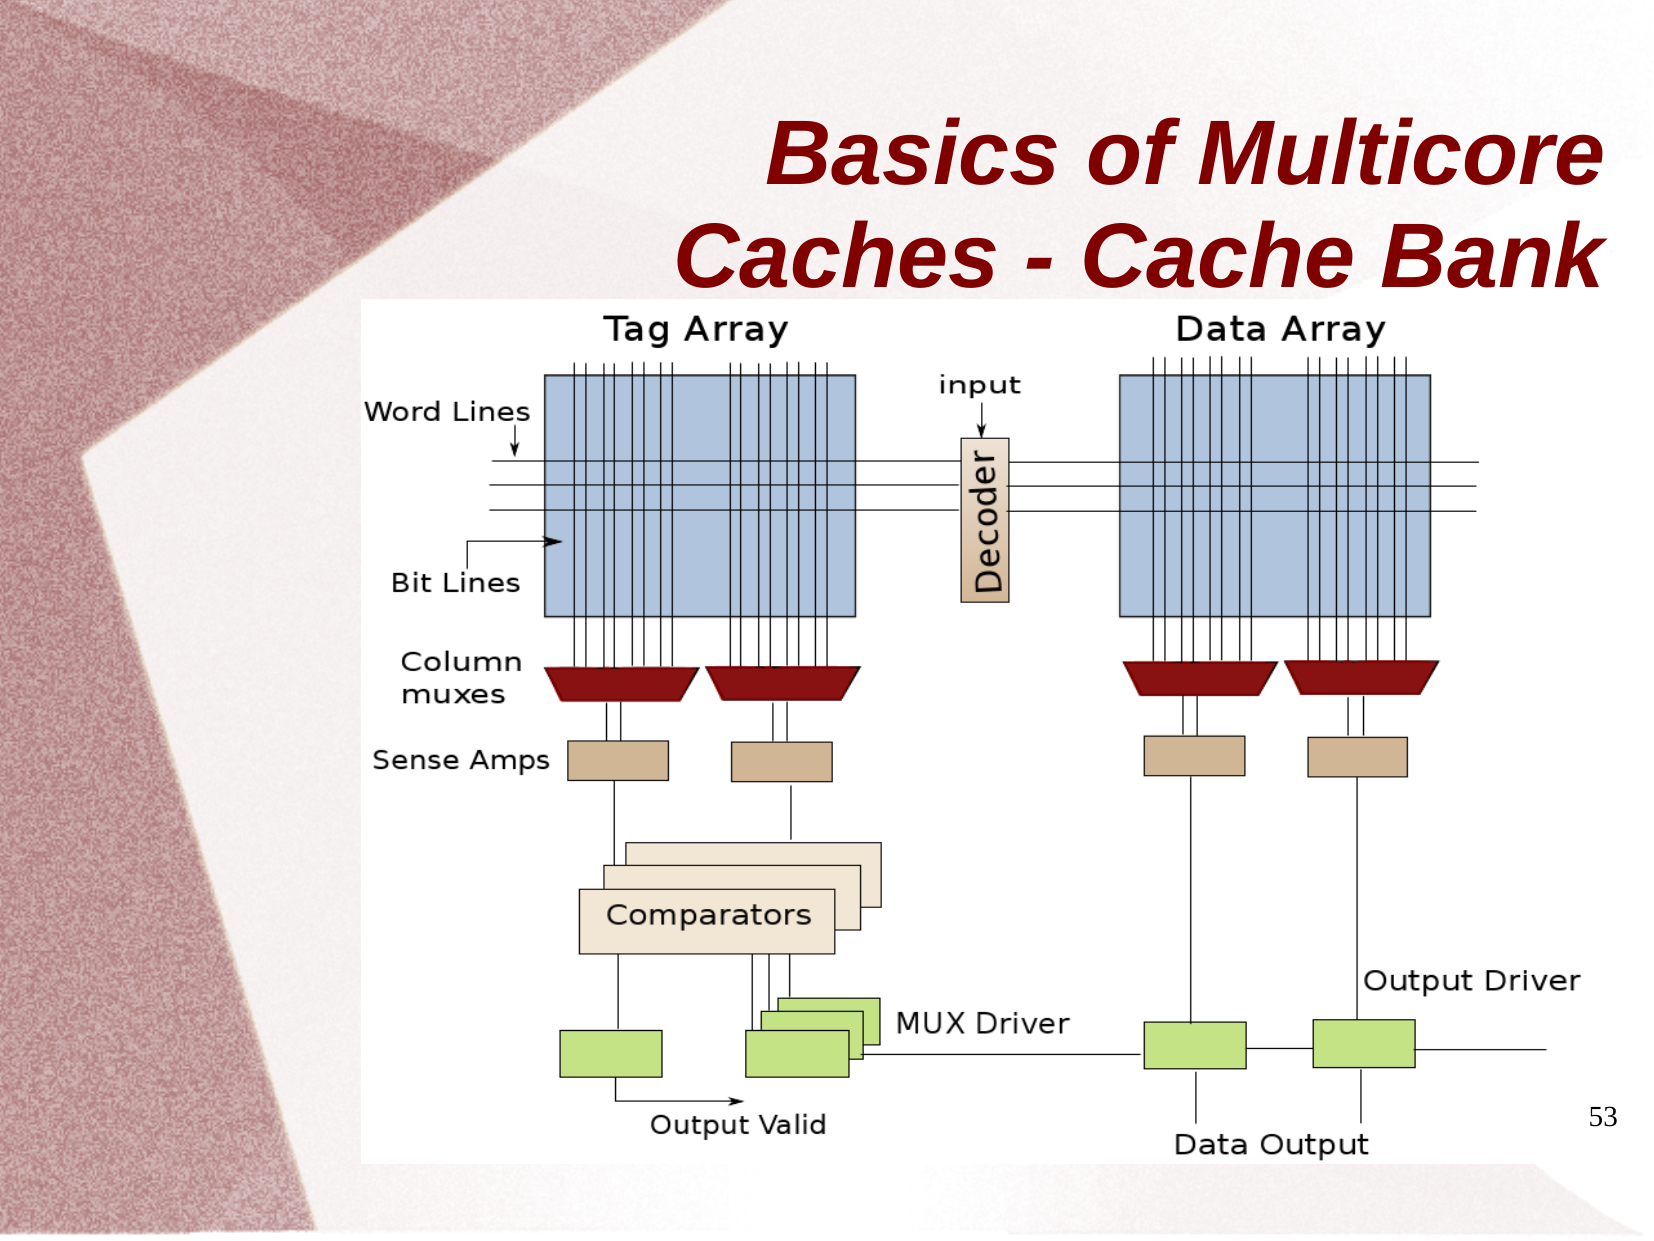

# Basics of Multicore Caches - Cache Bank
53